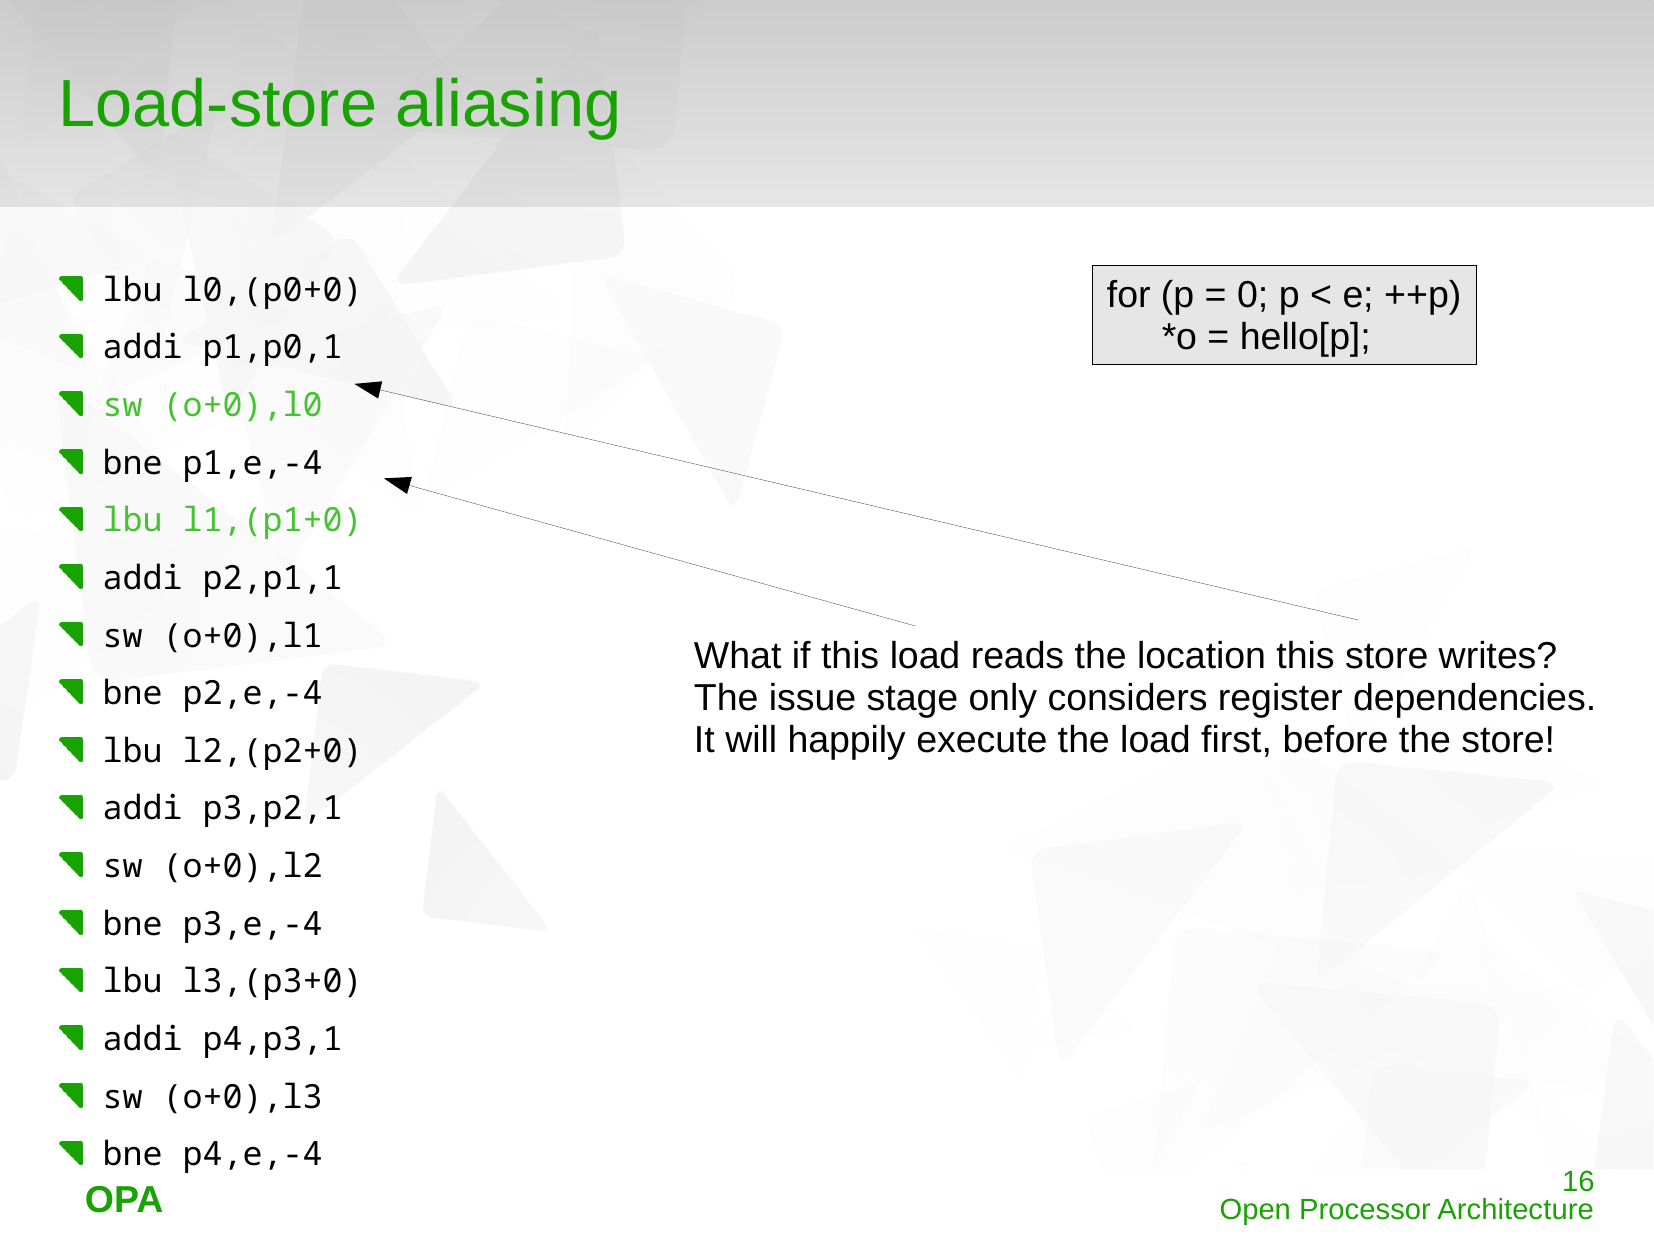

# Load-store aliasing
lbu l0,(p0+0)
addi p1,p0,1
sw (o+0),l0
bne p1,e,-4
lbu l1,(p1+0)
addi p2,p1,1
sw (o+0),l1
bne p2,e,-4
lbu l2,(p2+0)
addi p3,p2,1
sw (o+0),l2
bne p3,e,-4
lbu l3,(p3+0)
addi p4,p3,1
sw (o+0),l3
bne p4,e,-4
for (p = 0; p < e; ++p)
 *o = hello[p];
What if this load reads the location this store writes?
The issue stage only considers register dependencies.
It will happily execute the load first, before the store!
16
Open Processor Architecture